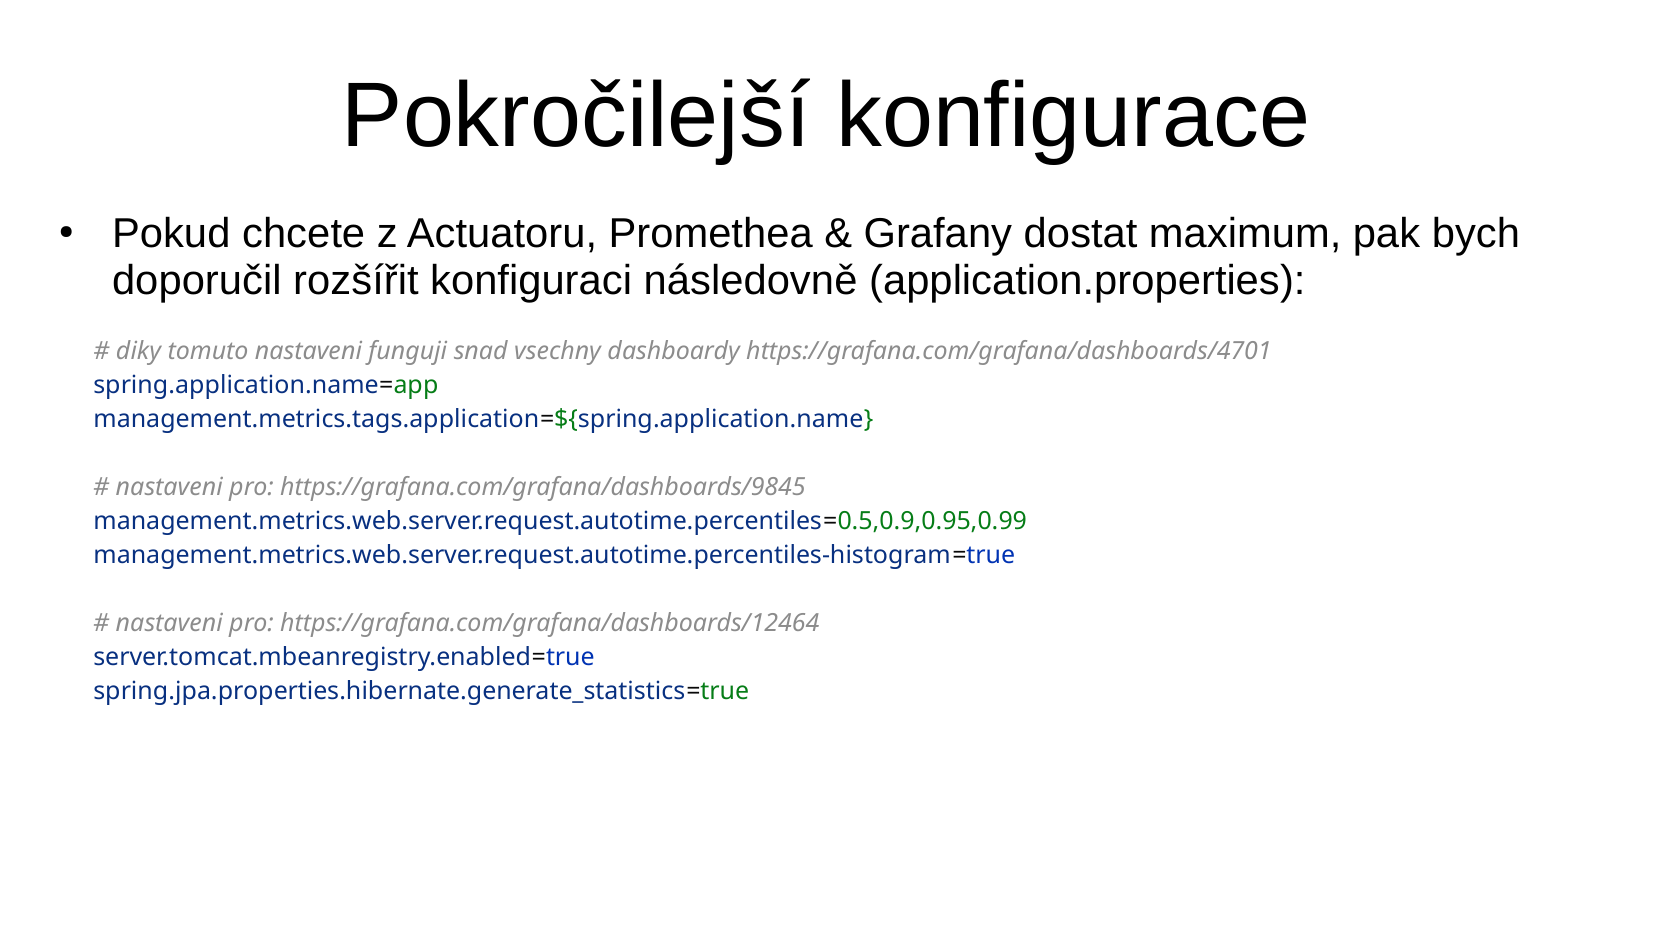

# Pokročilejší konfigurace
Pokud chcete z Actuatoru, Promethea & Grafany dostat maximum, pak bych doporučil rozšířit konfiguraci následovně (application.properties):
 # diky tomuto nastaveni funguji snad vsechny dashboardy https://grafana.com/grafana/dashboards/4701
 spring.application.name=app
 management.metrics.tags.application=${spring.application.name}
 # nastaveni pro: https://grafana.com/grafana/dashboards/9845
 management.metrics.web.server.request.autotime.percentiles=0.5,0.9,0.95,0.99
 management.metrics.web.server.request.autotime.percentiles-histogram=true
 # nastaveni pro: https://grafana.com/grafana/dashboards/12464
 server.tomcat.mbeanregistry.enabled=true
 spring.jpa.properties.hibernate.generate_statistics=true